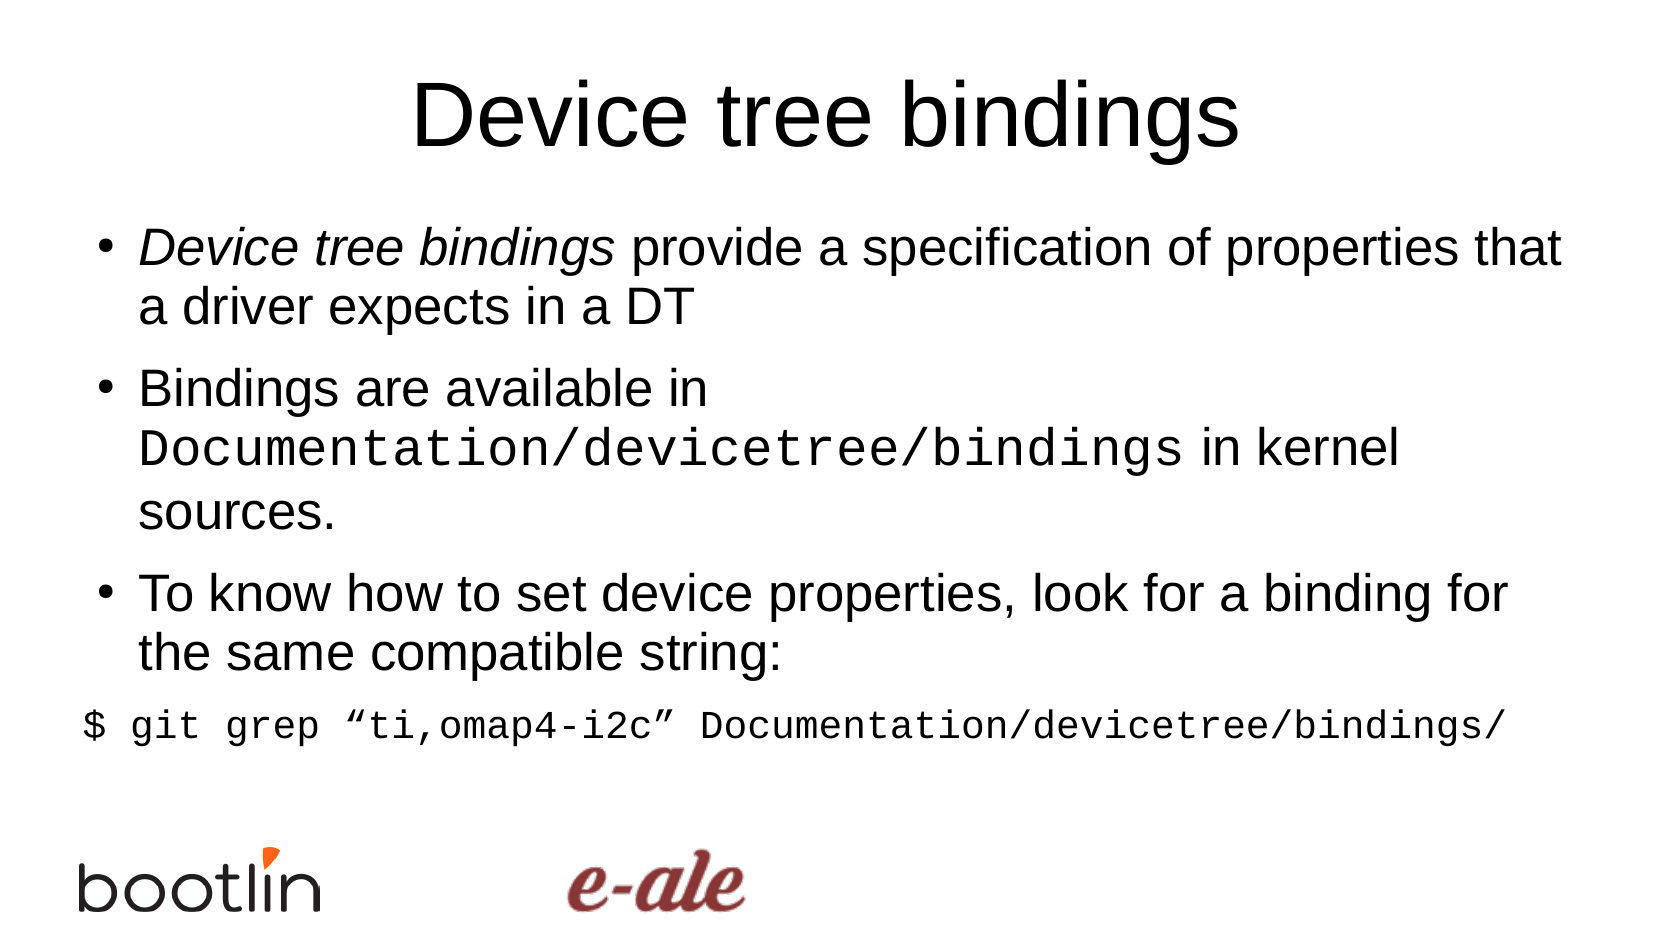

# Device tree bindings
Device tree bindings provide a specification of properties that a driver expects in a DT
Bindings are available in Documentation/devicetree/bindings in kernel sources.
To know how to set device properties, look for a binding for the same compatible string:
$ git grep “ti,omap4-i2c” Documentation/devicetree/bindings/